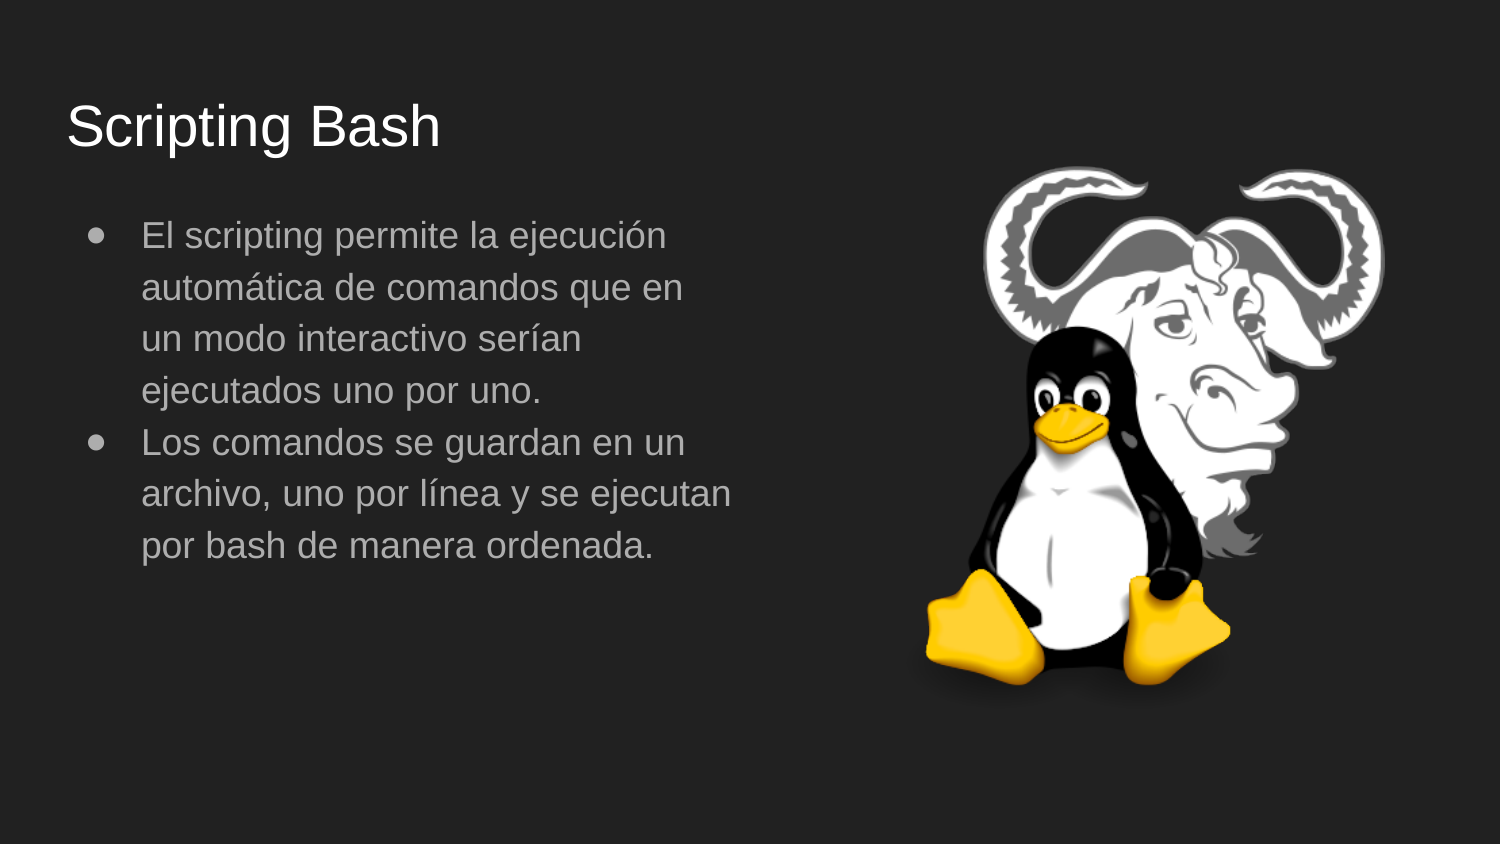

# Scripting Bash
El scripting permite la ejecución automática de comandos que en un modo interactivo serían ejecutados uno por uno.
Los comandos se guardan en un archivo, uno por línea y se ejecutan por bash de manera ordenada.